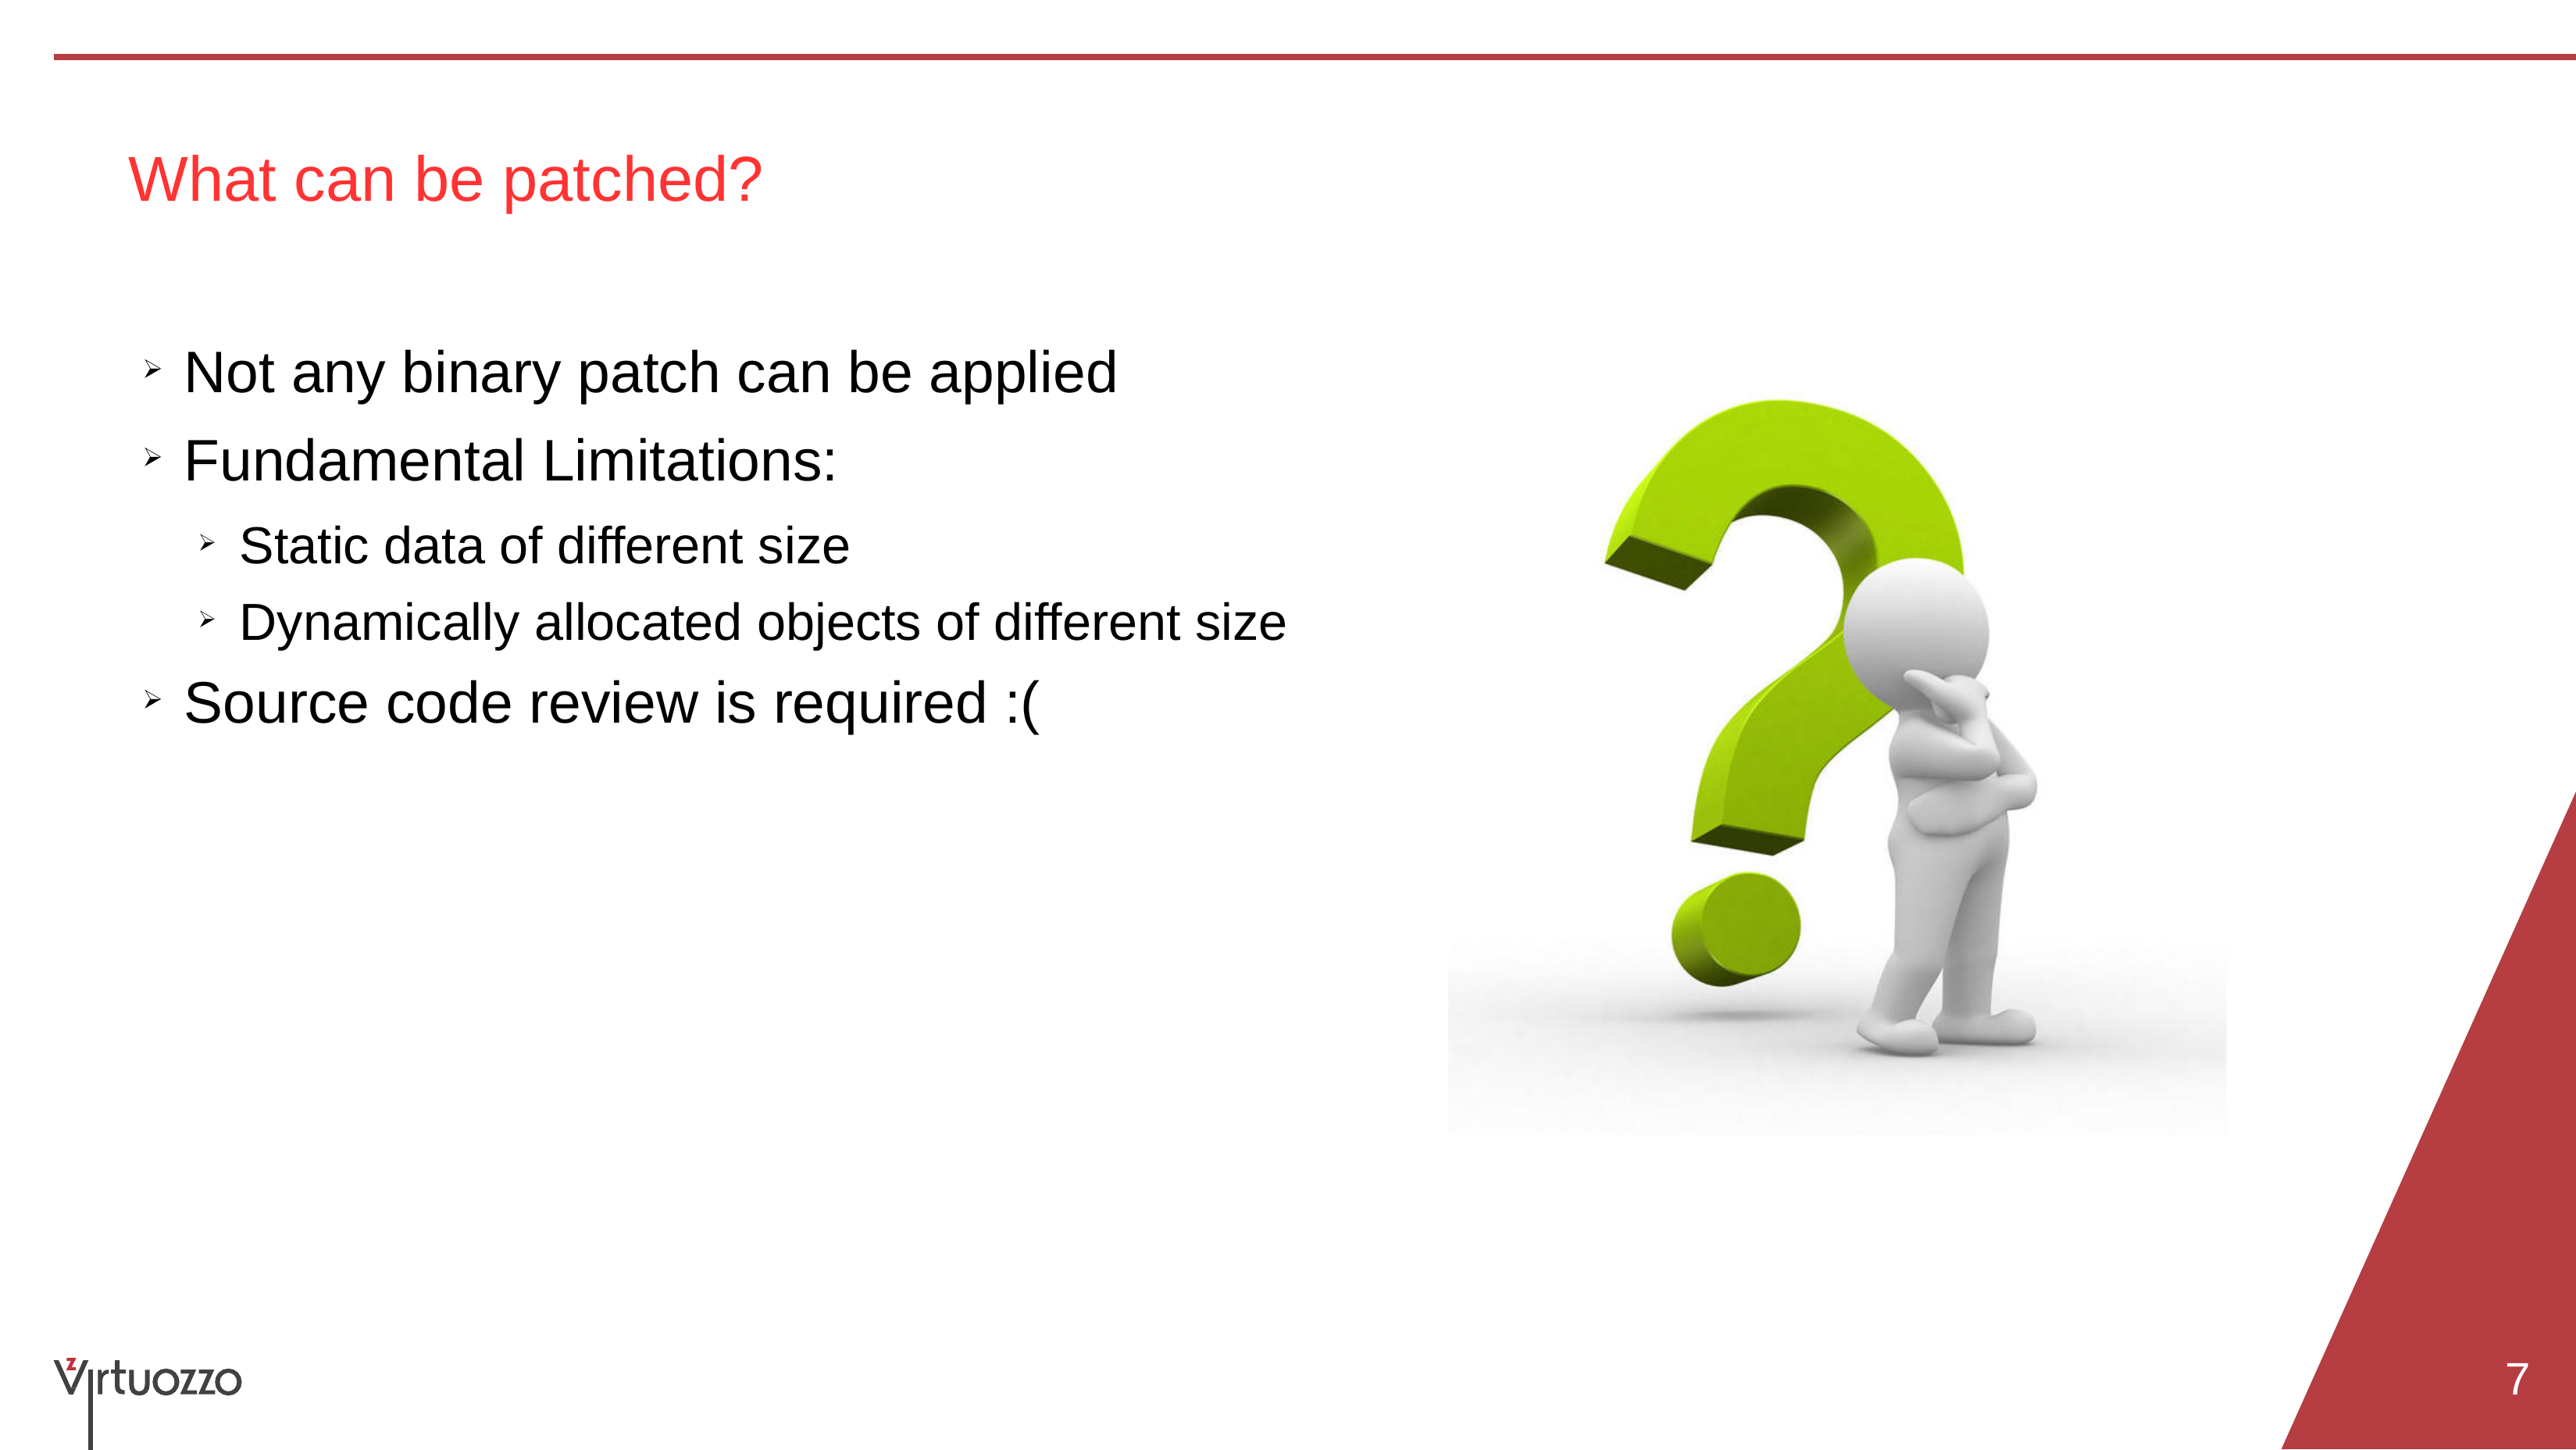

# What can be patched?
Not any binary patch can be applied
Fundamental Limitations:
Static data of different size
Dynamically allocated objects of different size
Source code review is required :(